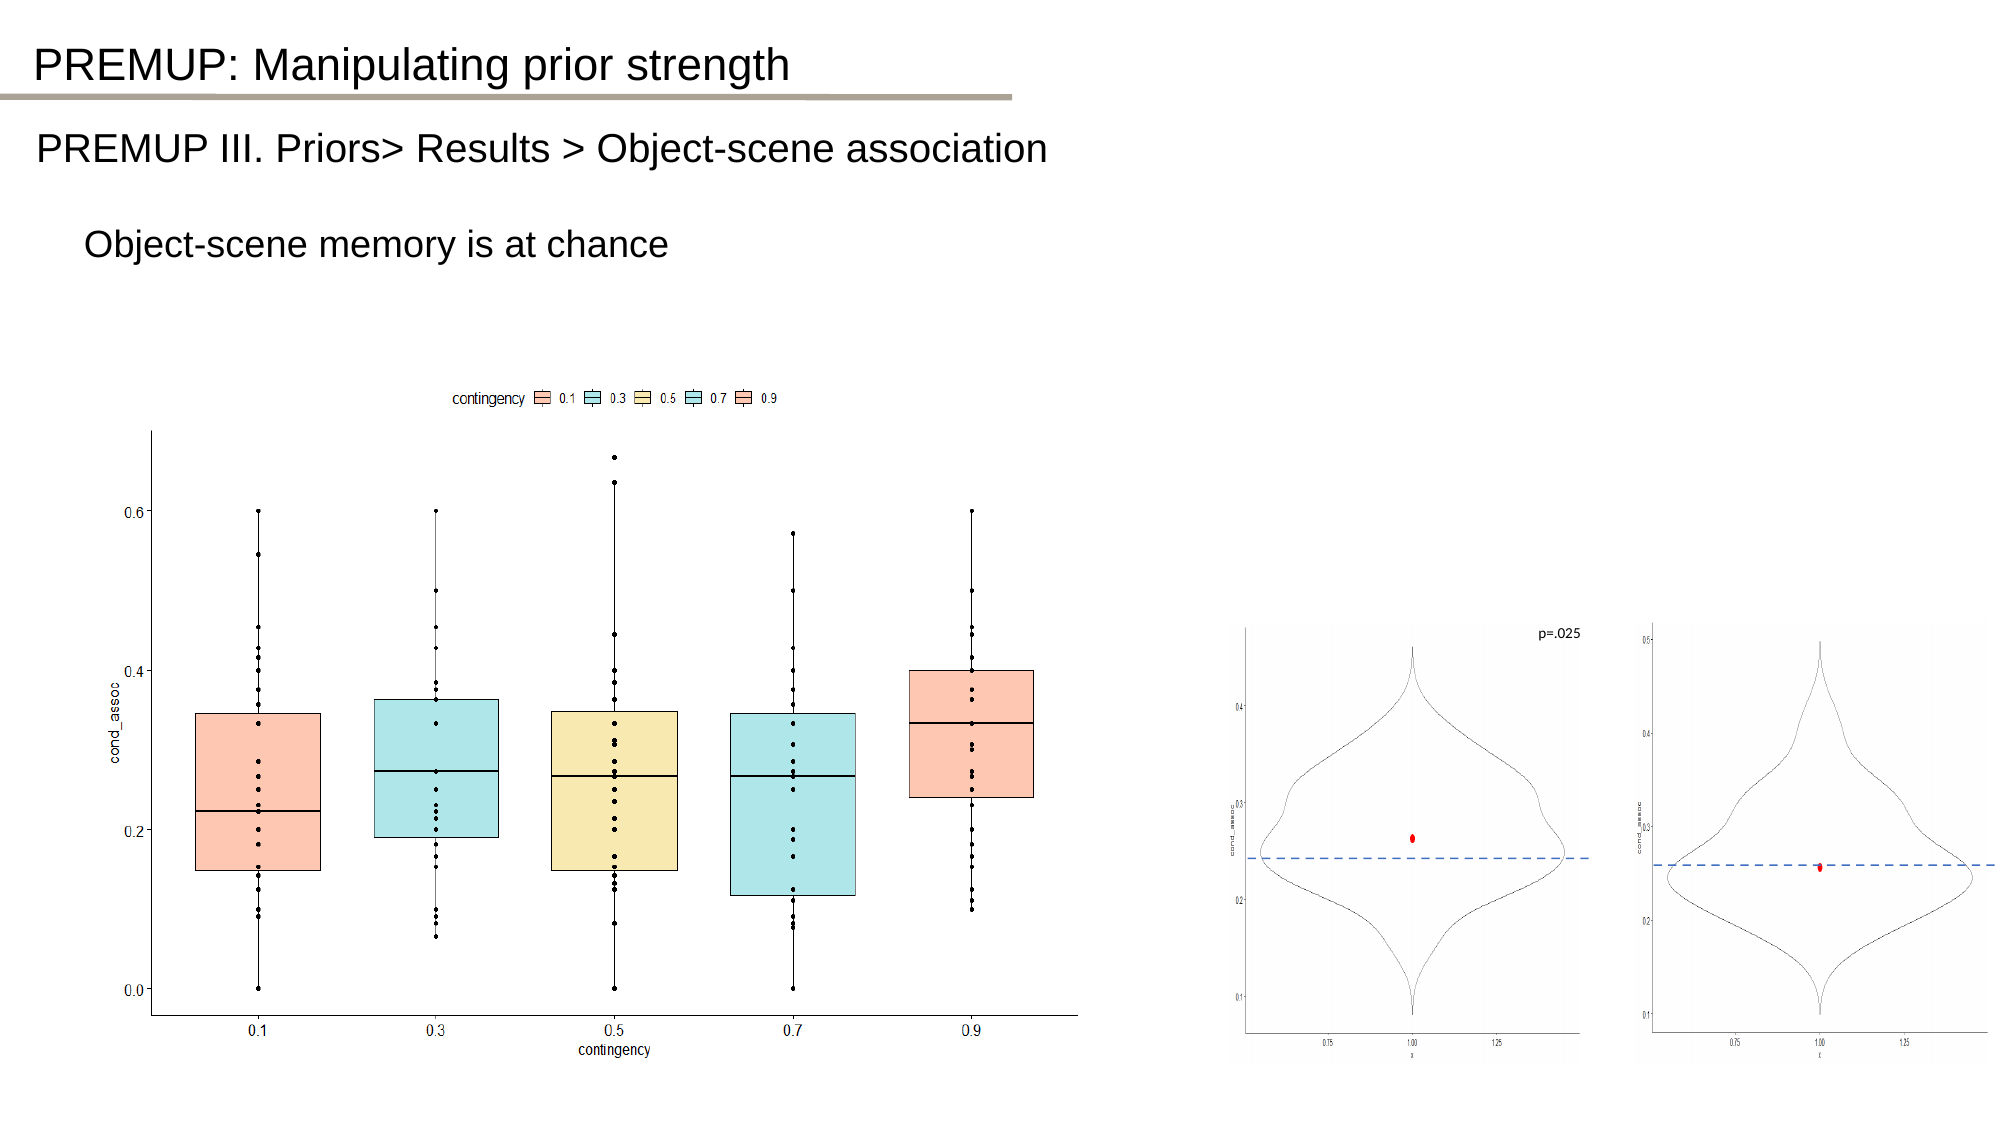

PREMUP: Manipulating prior strength
PREMUP III. Priors> Results > Object-scene association
Object-scene memory is at chance
p=.025